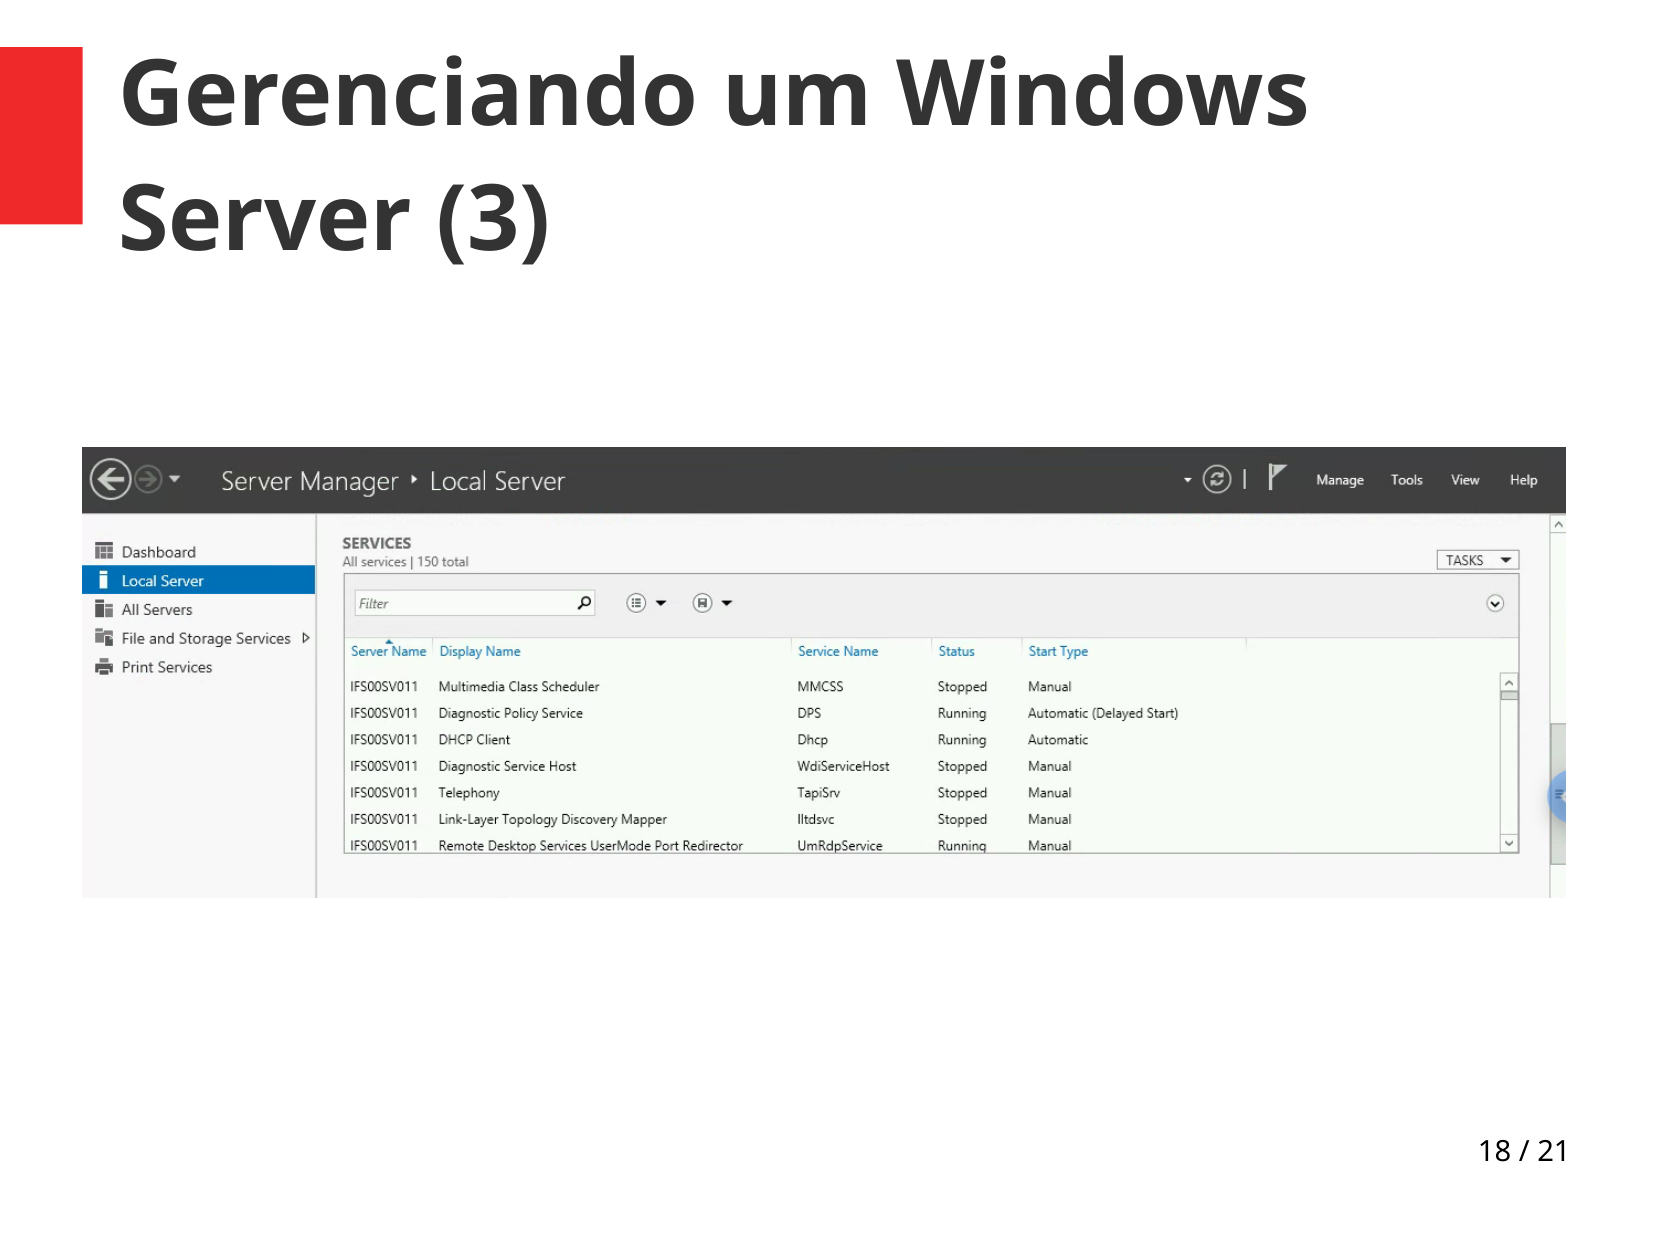

# Gerenciando um Windows Server (3)
18